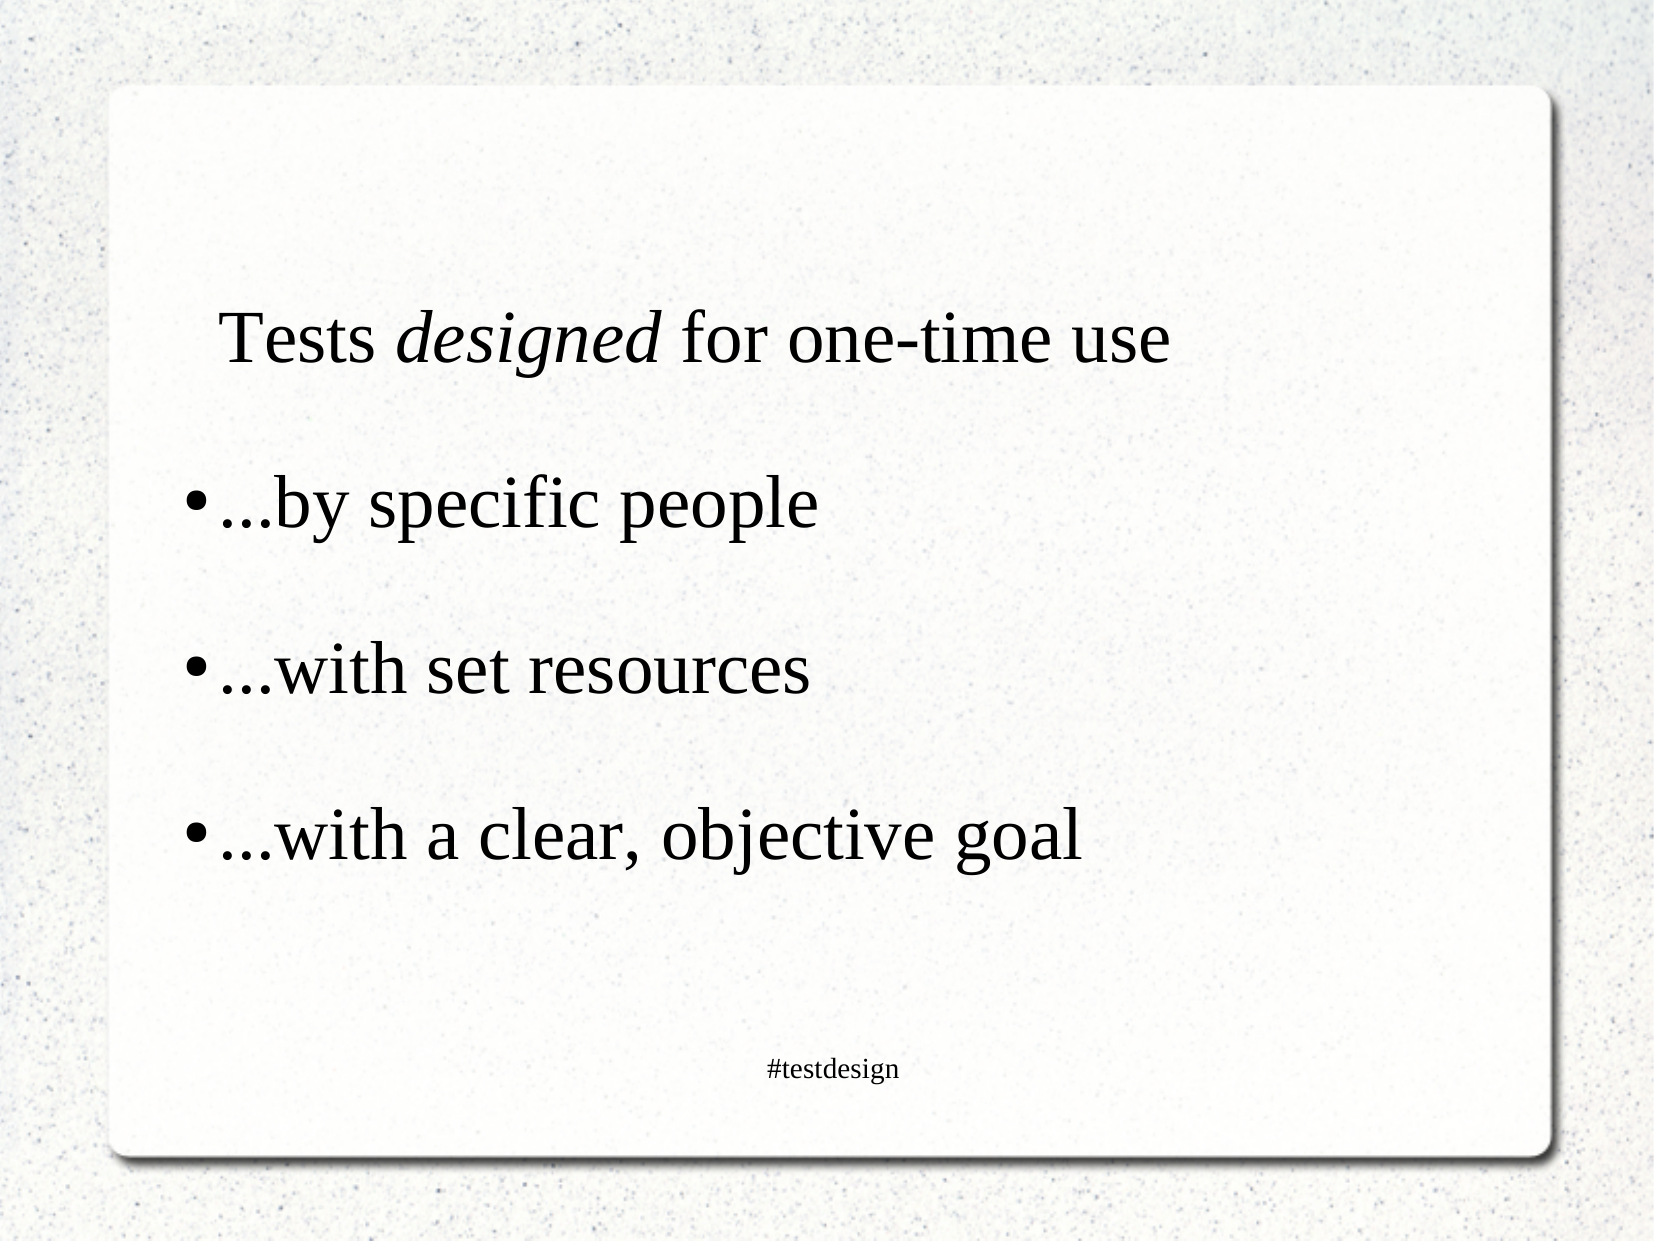

# Tests designed for one-time use
...by specific people
...with set resources
...with a clear, objective goal
#testdesign